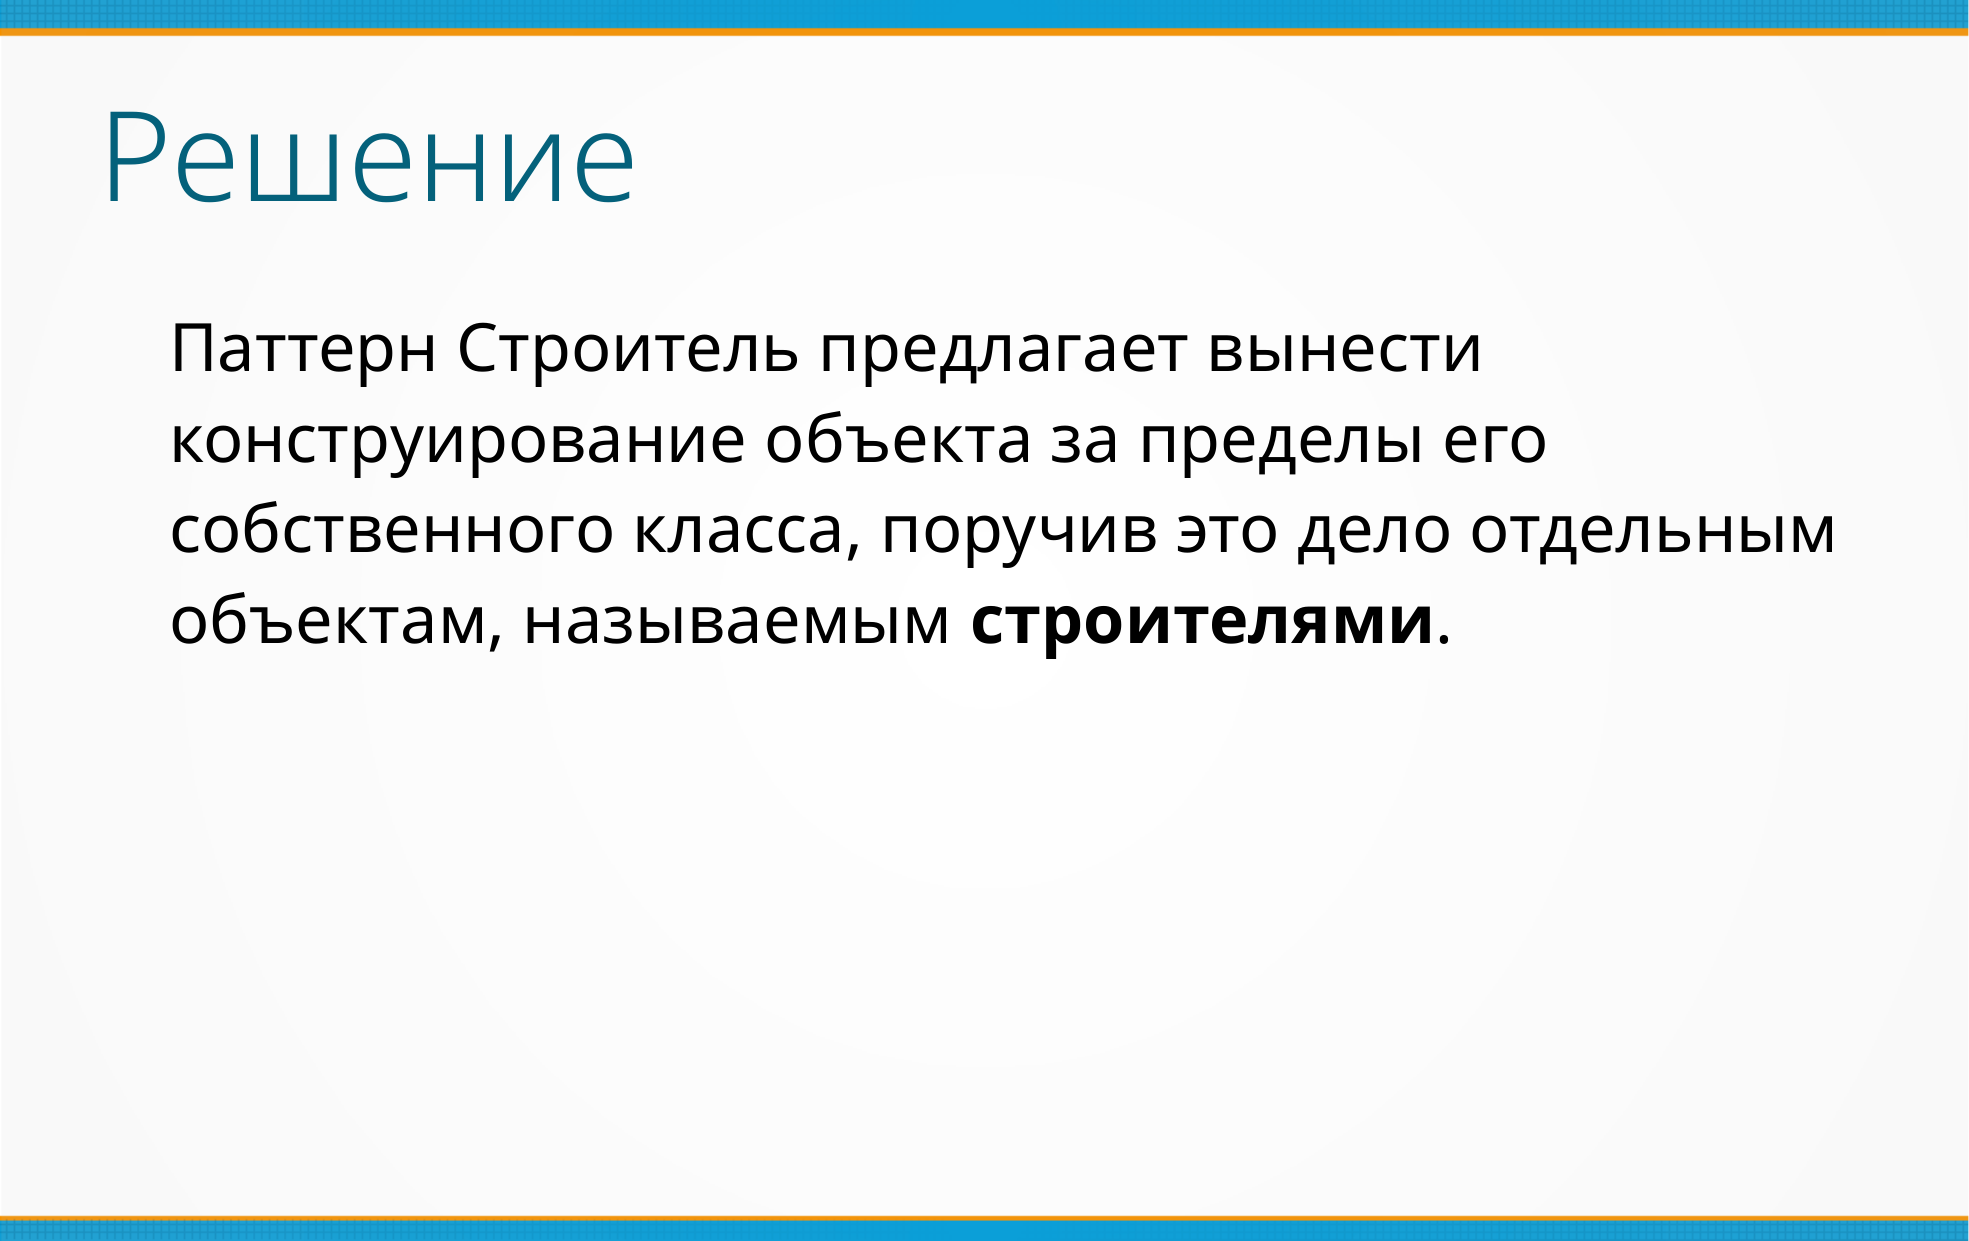

# Решение
Паттерн Строитель предлагает вынести конструирование объекта за пределы его собственного класса, поручив это дело отдельным объектам, называемым строителями.